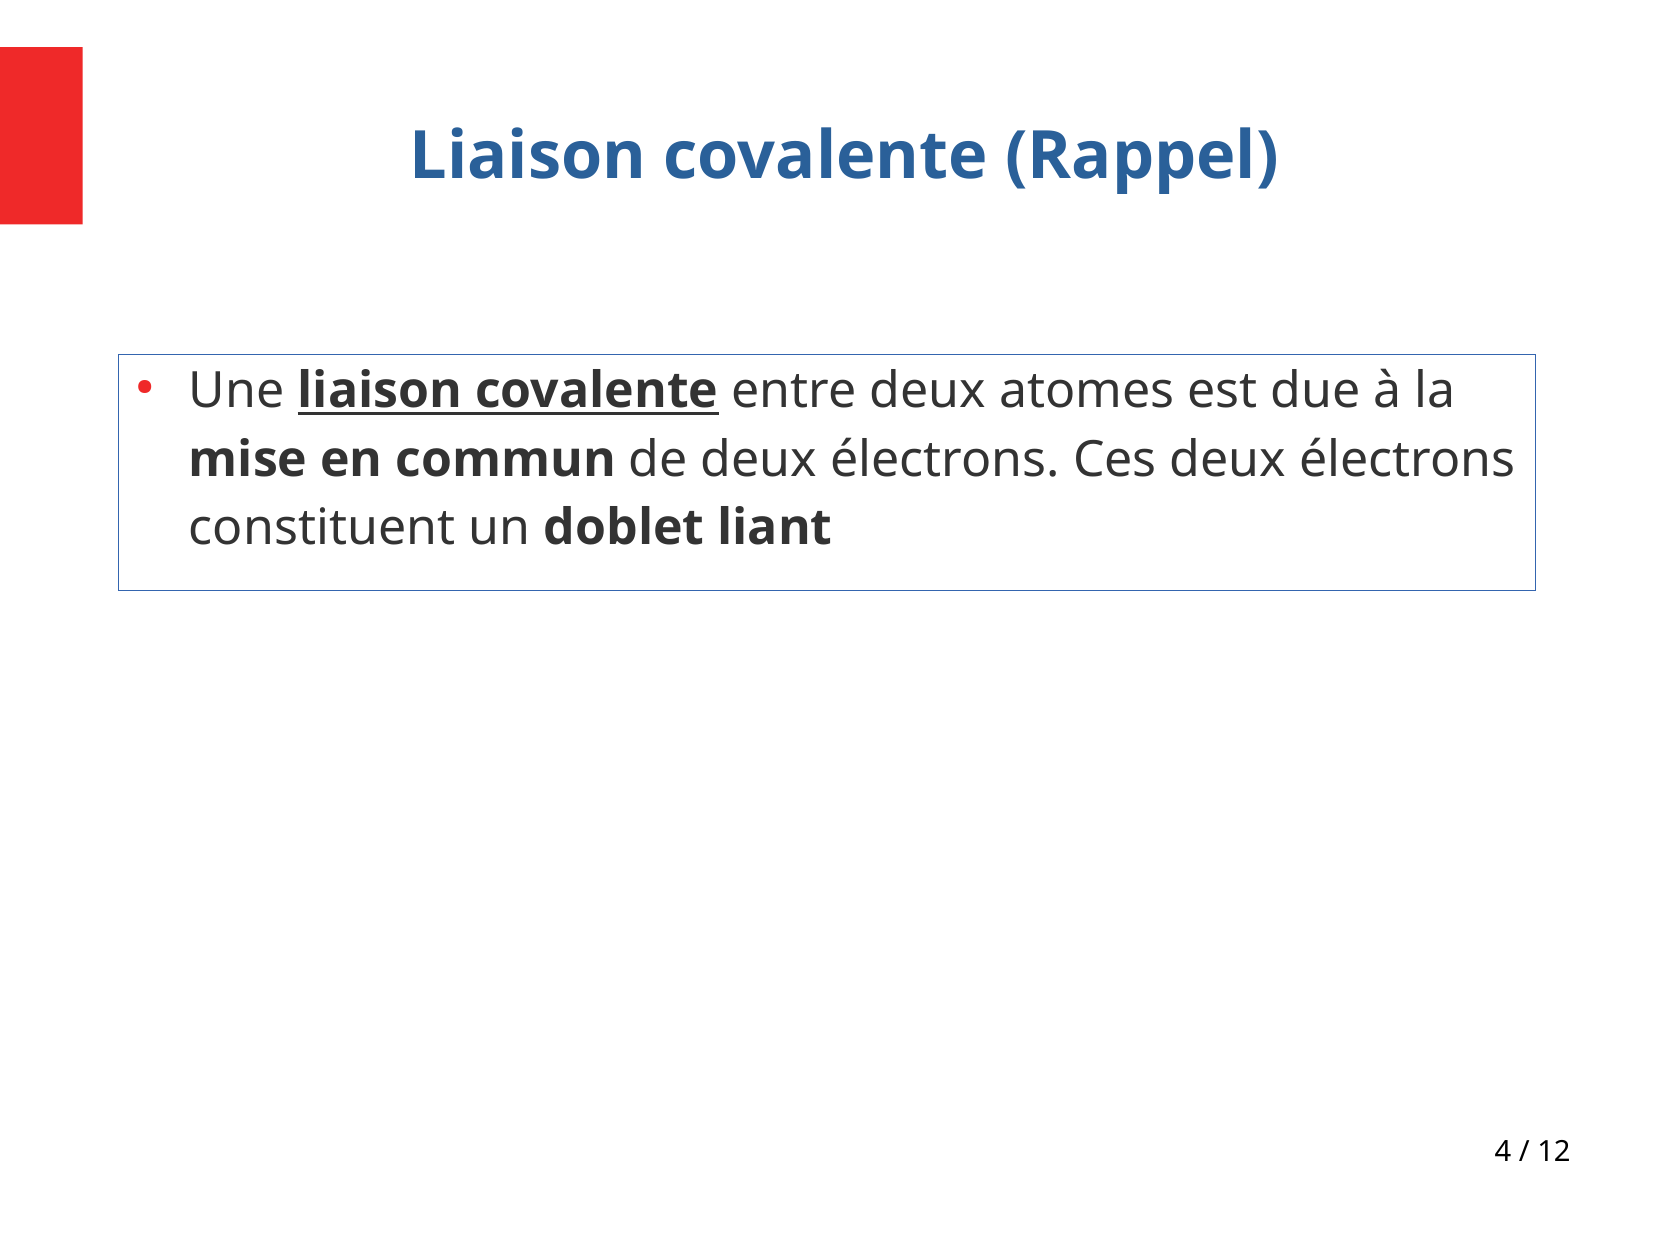

Liaison covalente (Rappel)
# Une liaison covalente entre deux atomes est due à la mise en commun de deux électrons. Ces deux électrons constituent un doblet liant
4